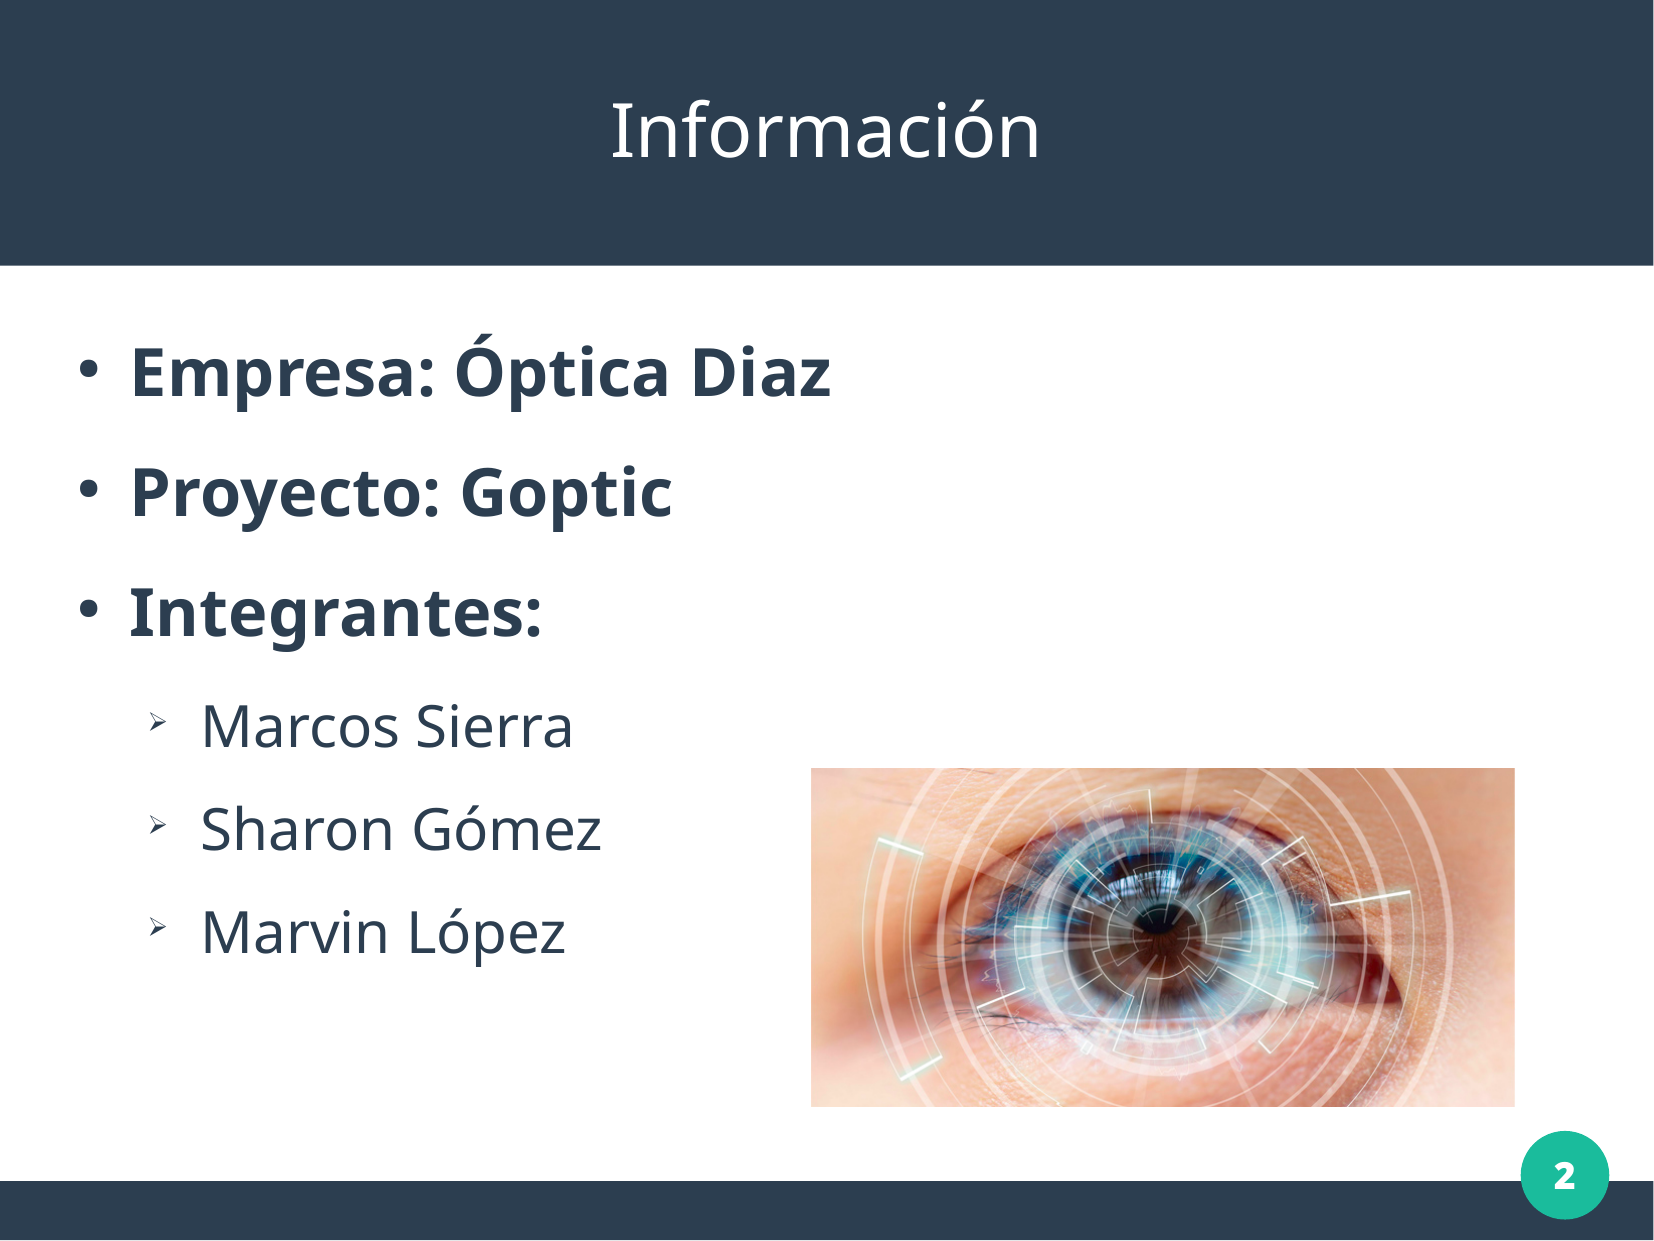

# Información
Empresa: Óptica Diaz
Proyecto: Goptic
Integrantes:
Marcos Sierra
Sharon Gómez
Marvin López
2